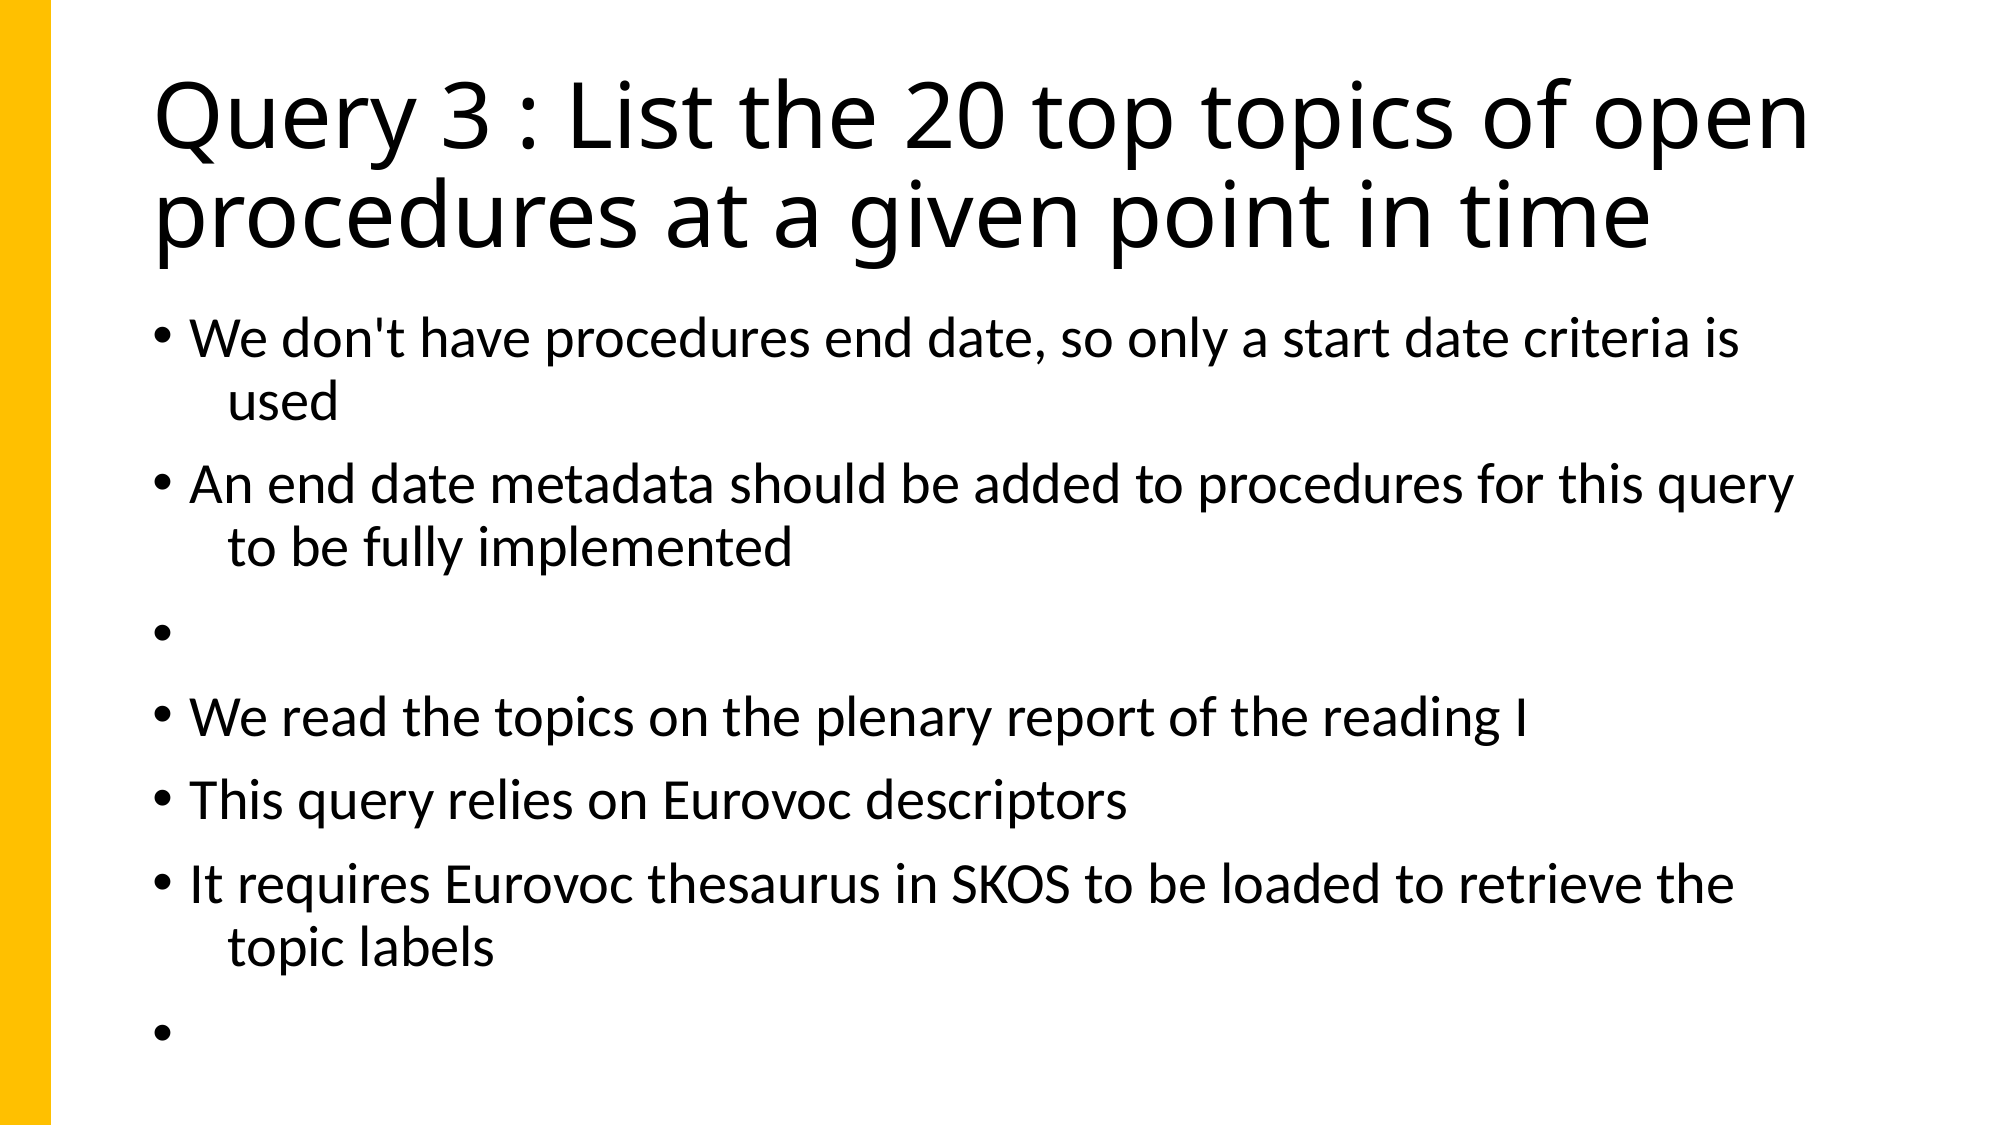

# Query 3 : List the 20 top topics of open procedures at a given point in time
We don't have procedures end date, so only a start date criteria is used
An end date metadata should be added to procedures for this query to be fully implemented
We read the topics on the plenary report of the reading I
This query relies on Eurovoc descriptors
It requires Eurovoc thesaurus in SKOS to be loaded to retrieve the topic labels